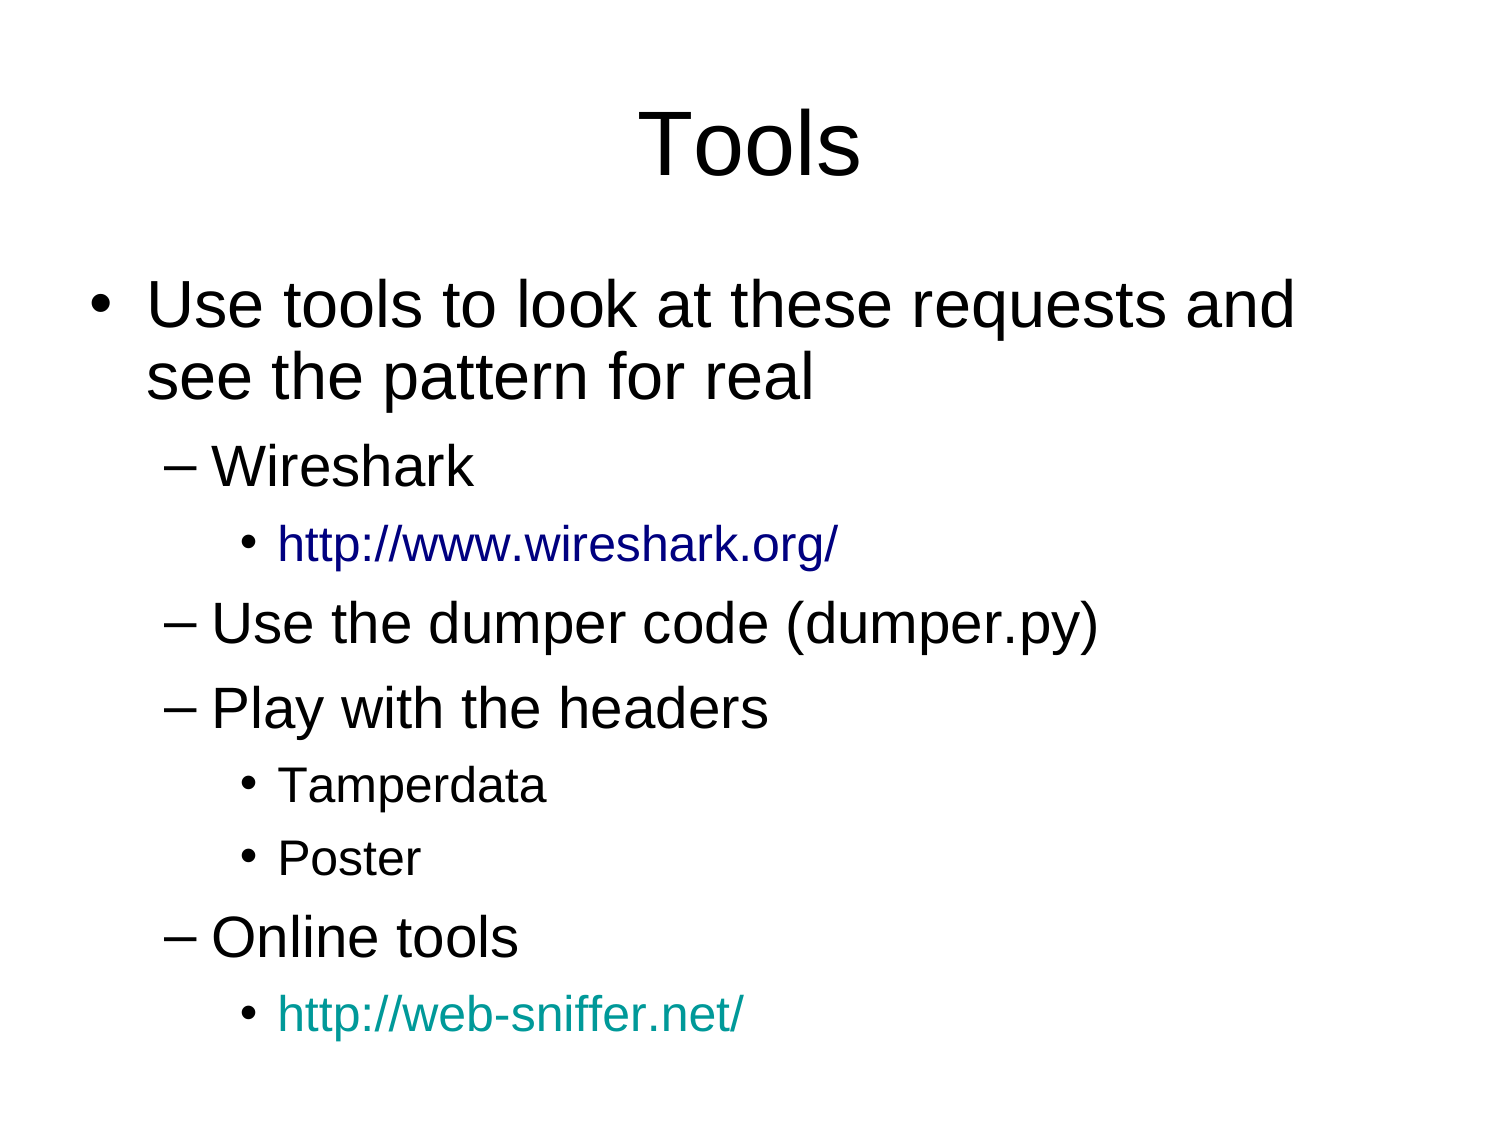

# Tools
Use tools to look at these requests and see the pattern for real
Wireshark
http://www.wireshark.org/
Use the dumper code (dumper.py)
Play with the headers
Tamperdata
Poster
Online tools
http://web-sniffer.net/